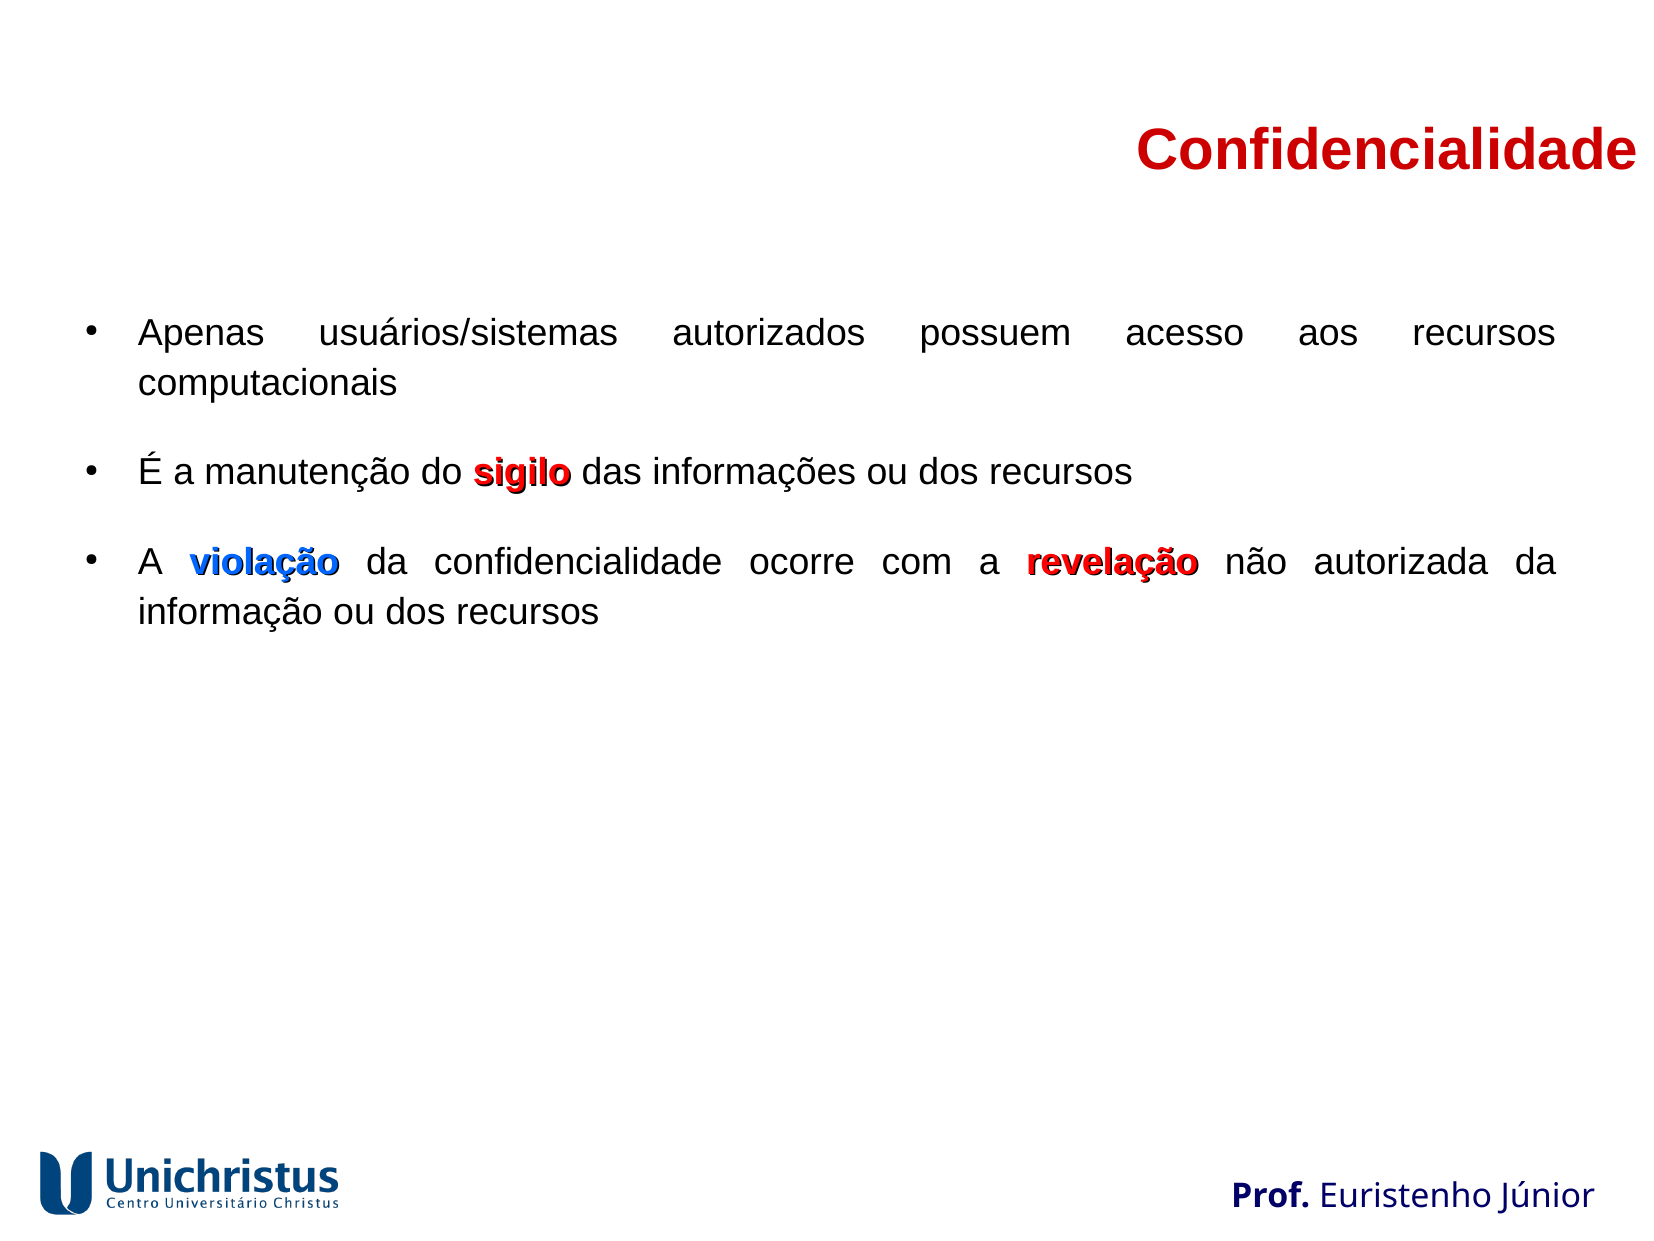

Confidencialidade
Apenas usuários/sistemas autorizados possuem acesso aos recursos computacionais
É a manutenção do sigilo das informações ou dos recursos
A violação da confidencialidade ocorre com a revelação não autorizada da informação ou dos recursos
Prof. Euristenho Júnior